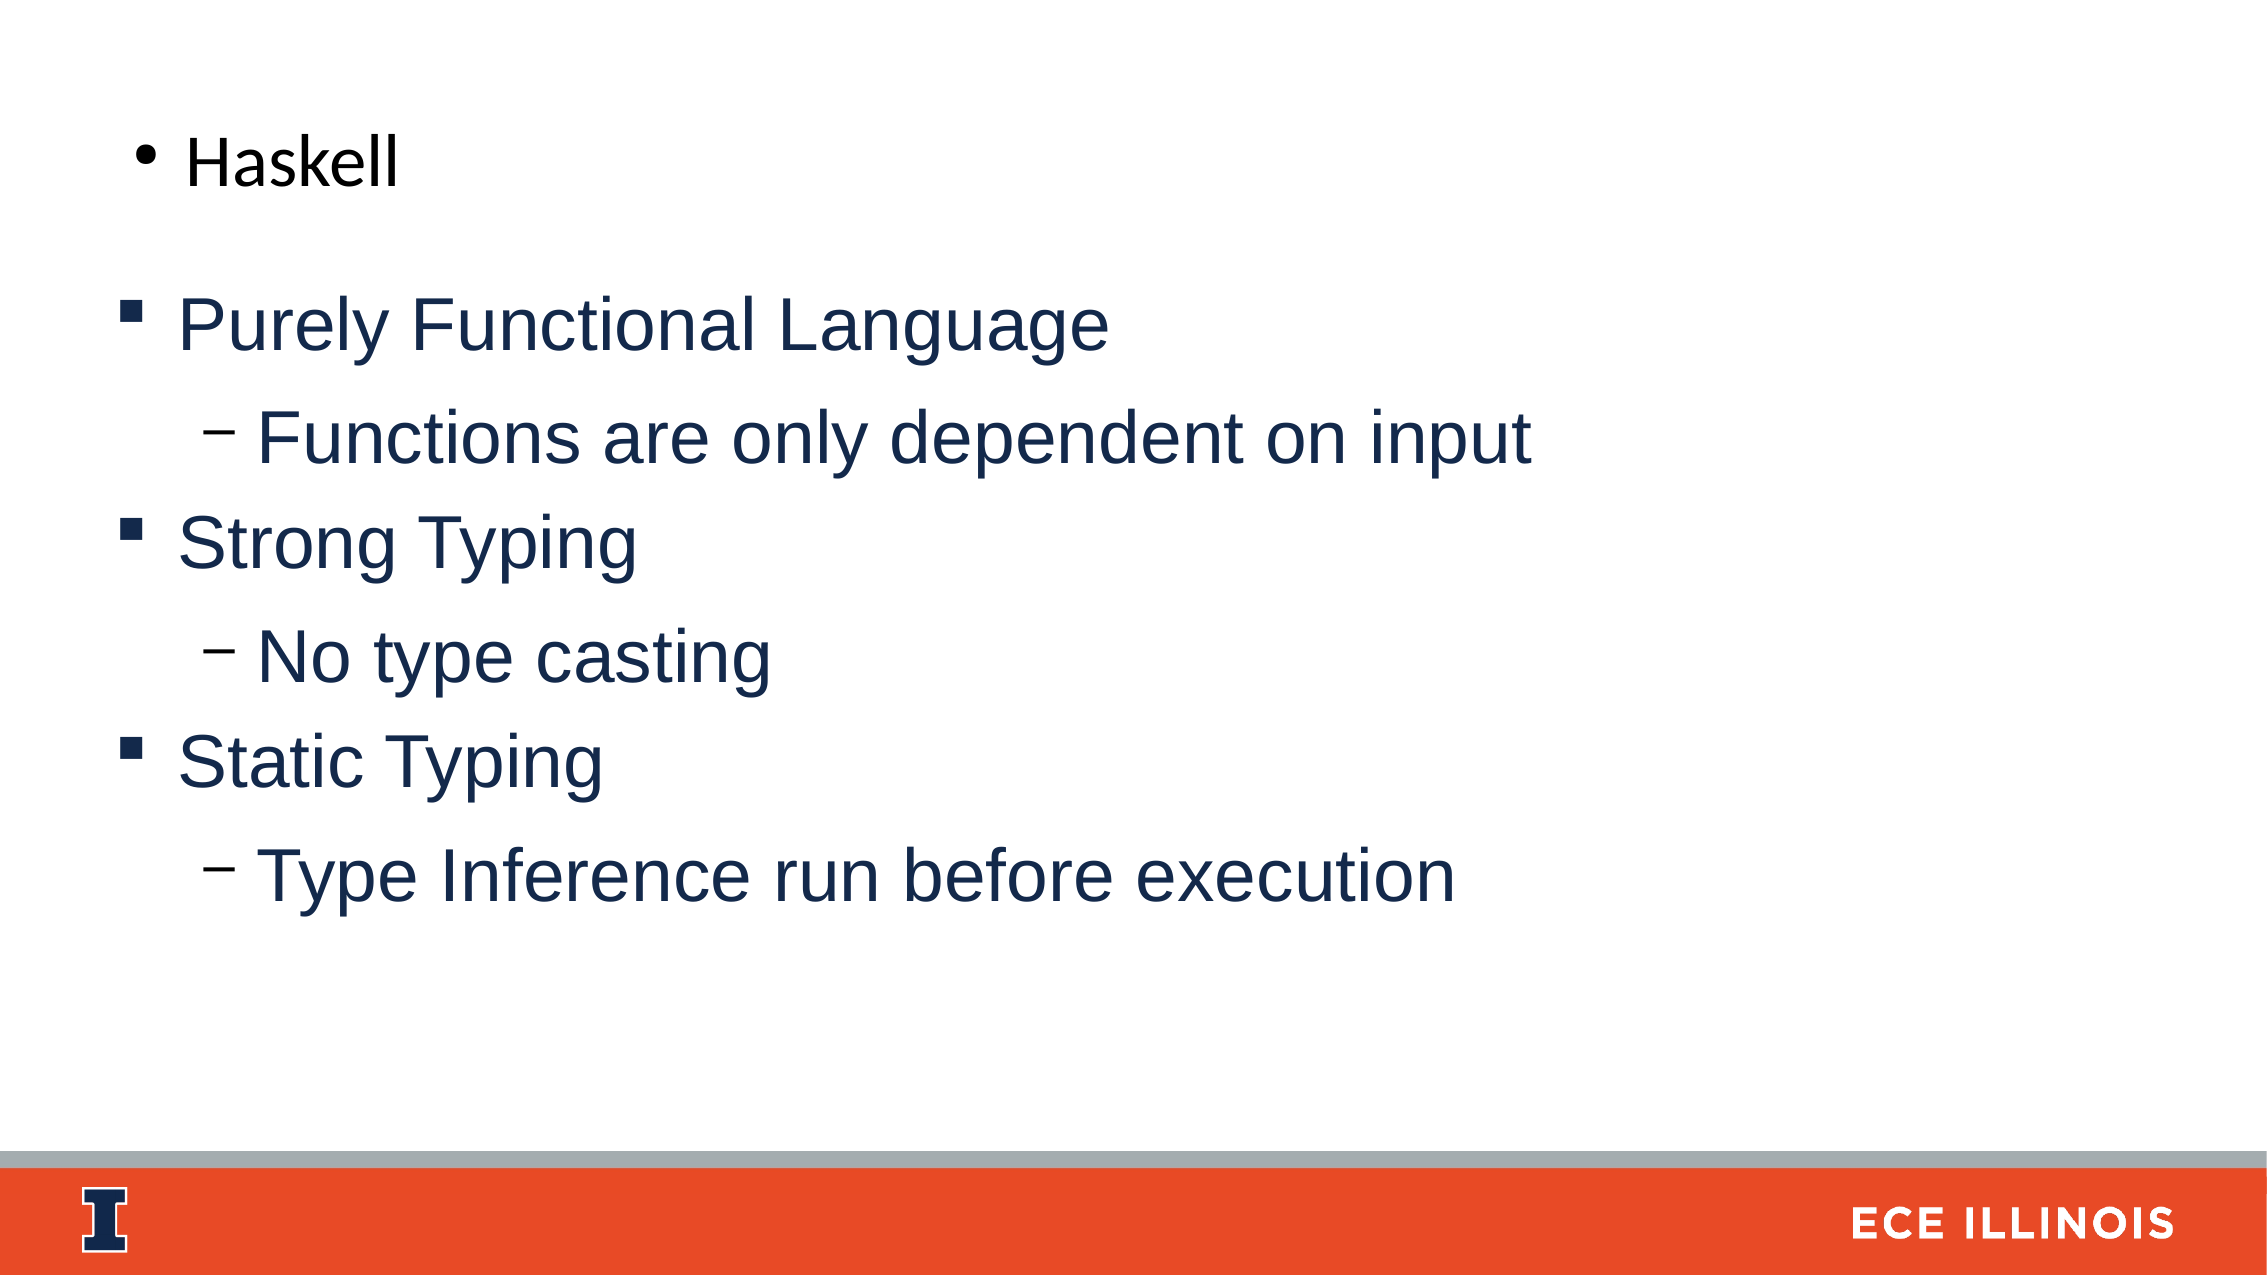

Haskell
# Purely Functional Language
Functions are only dependent on input
Strong Typing
No type casting
Static Typing
Type Inference run before execution